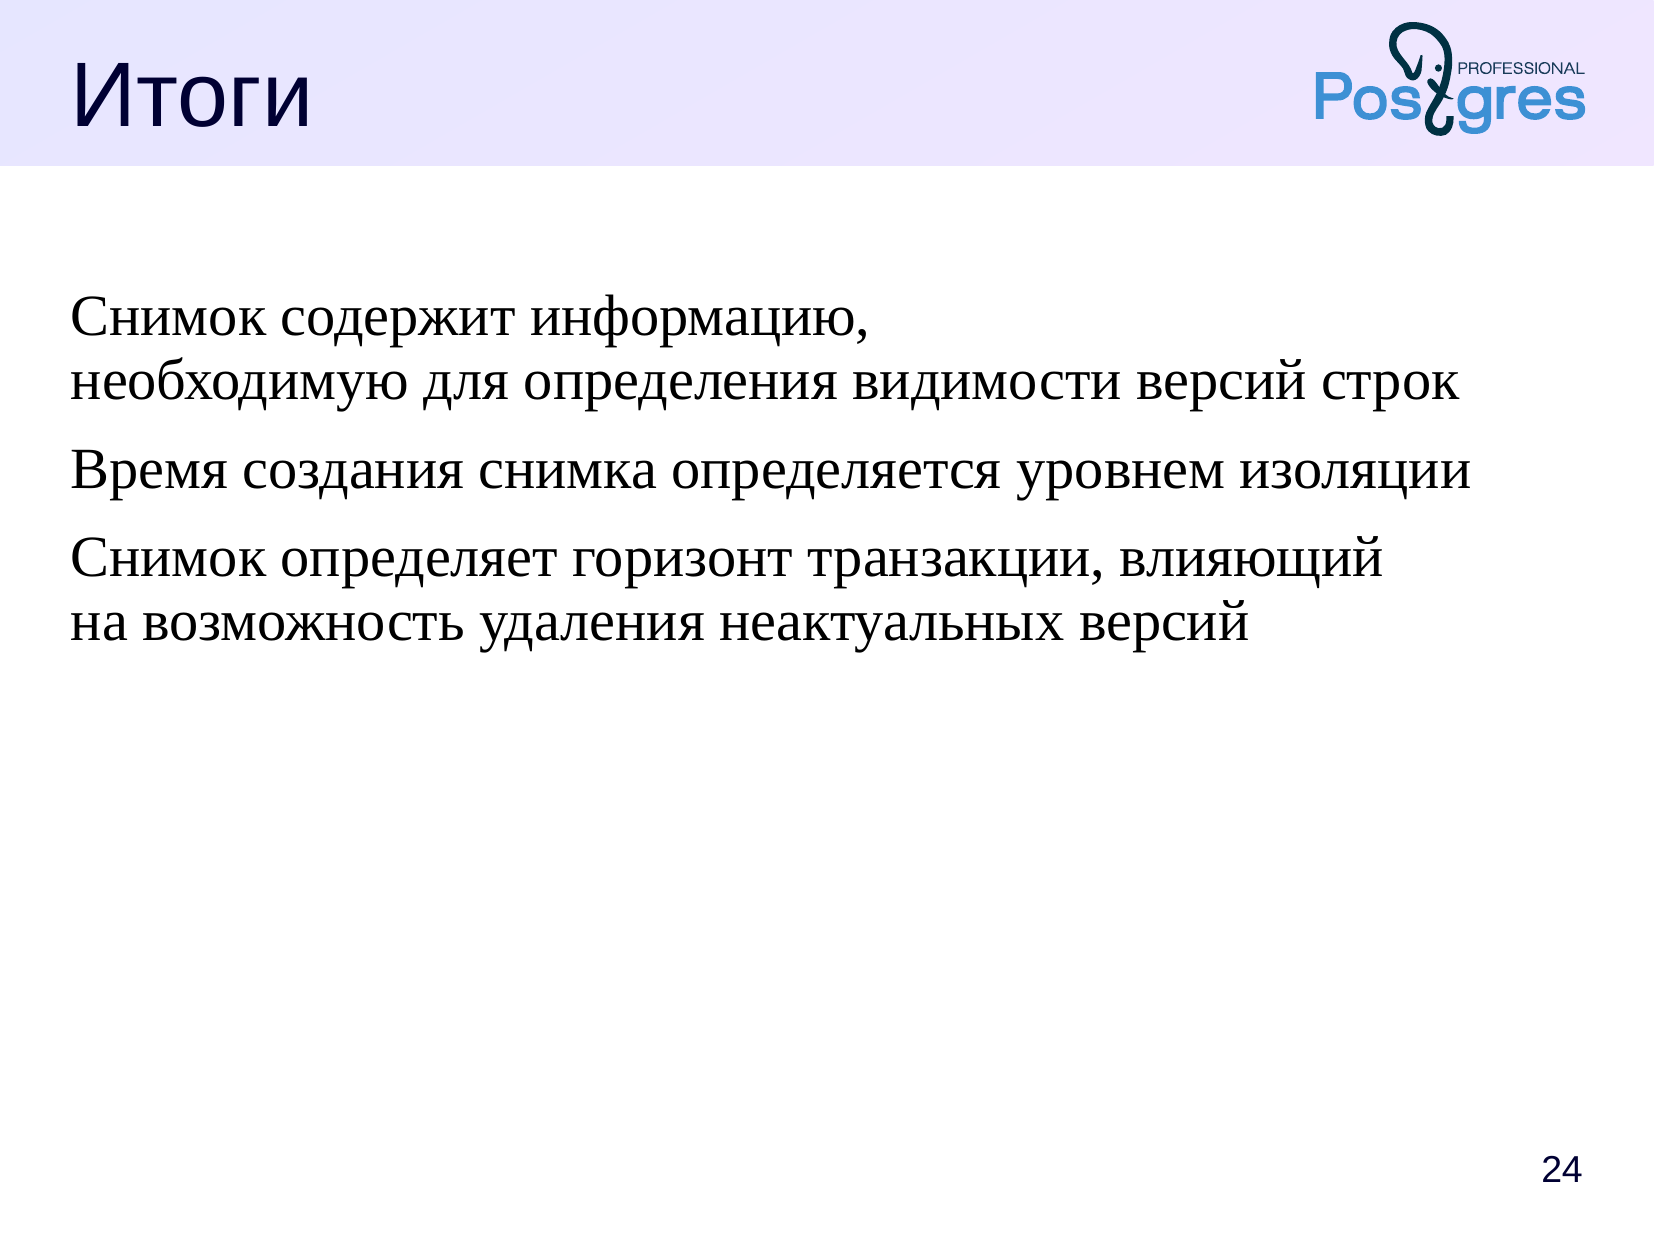

# Итоги
Снимок содержит информацию,
необходимую для определения видимости версий строк
Время создания снимка определяется уровнем изоляции
Снимок определяет горизонт транзакции, влияющий
на возможность удаления неактуальных версий